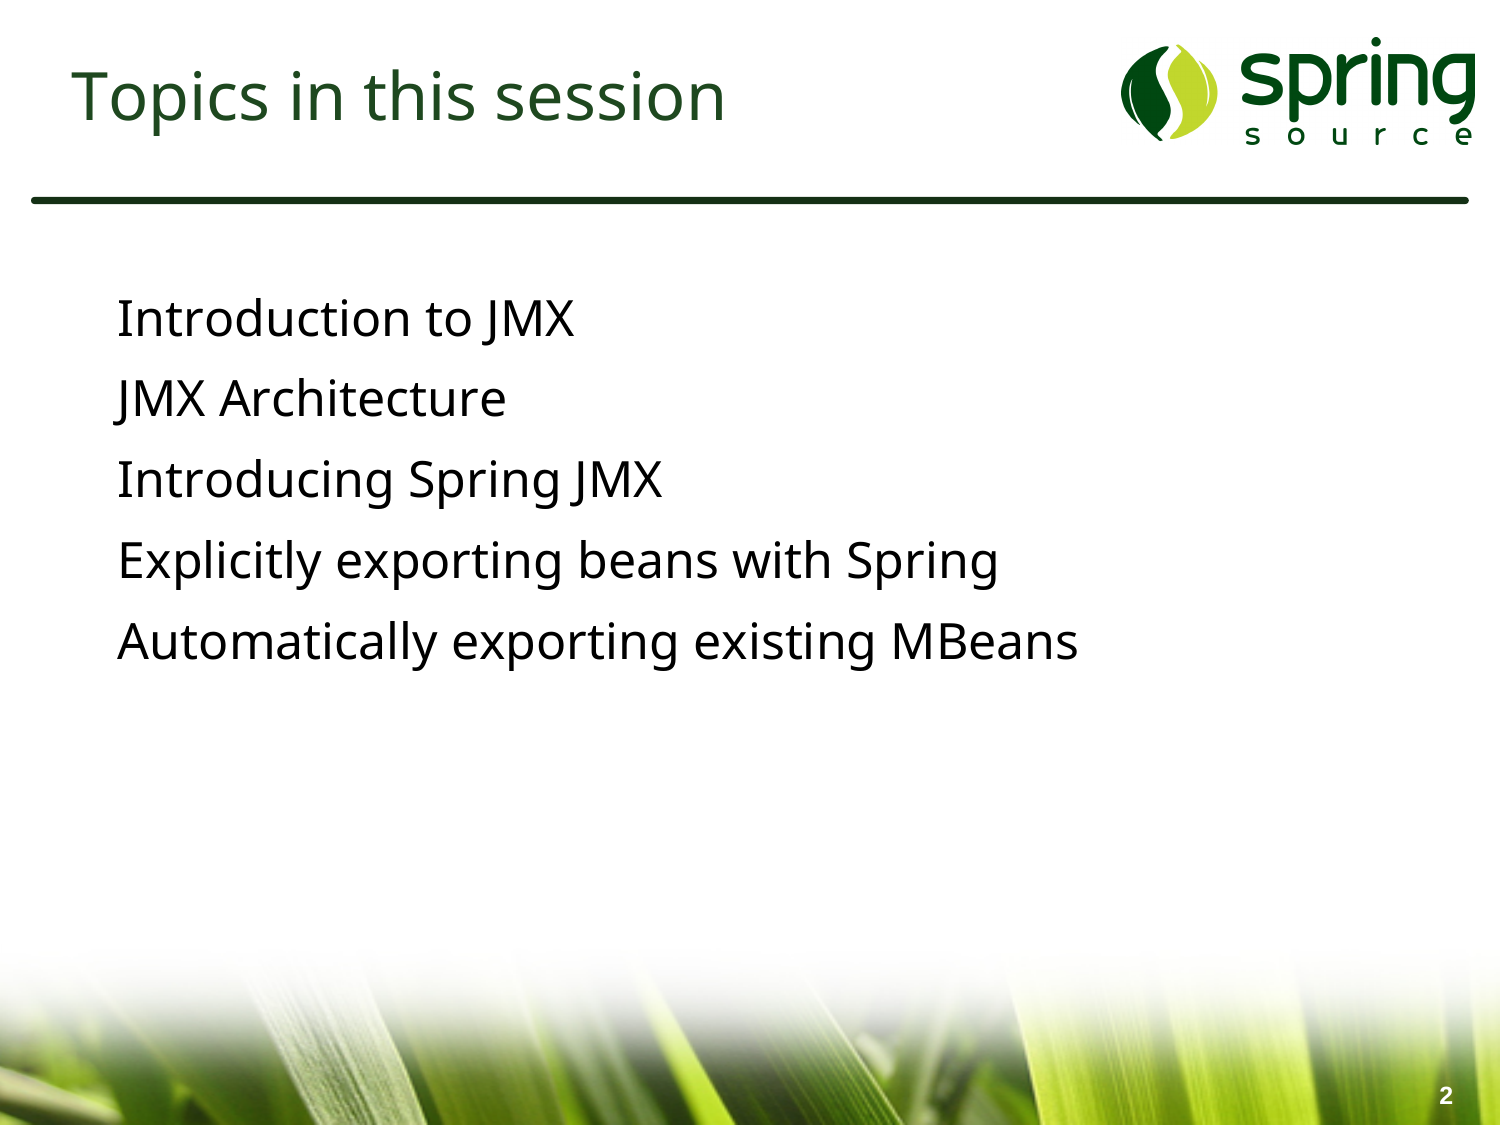

# Topics in this session
Introduction to JMX
JMX Architecture
Introducing Spring JMX
Explicitly exporting beans with Spring
Automatically exporting existing MBeans